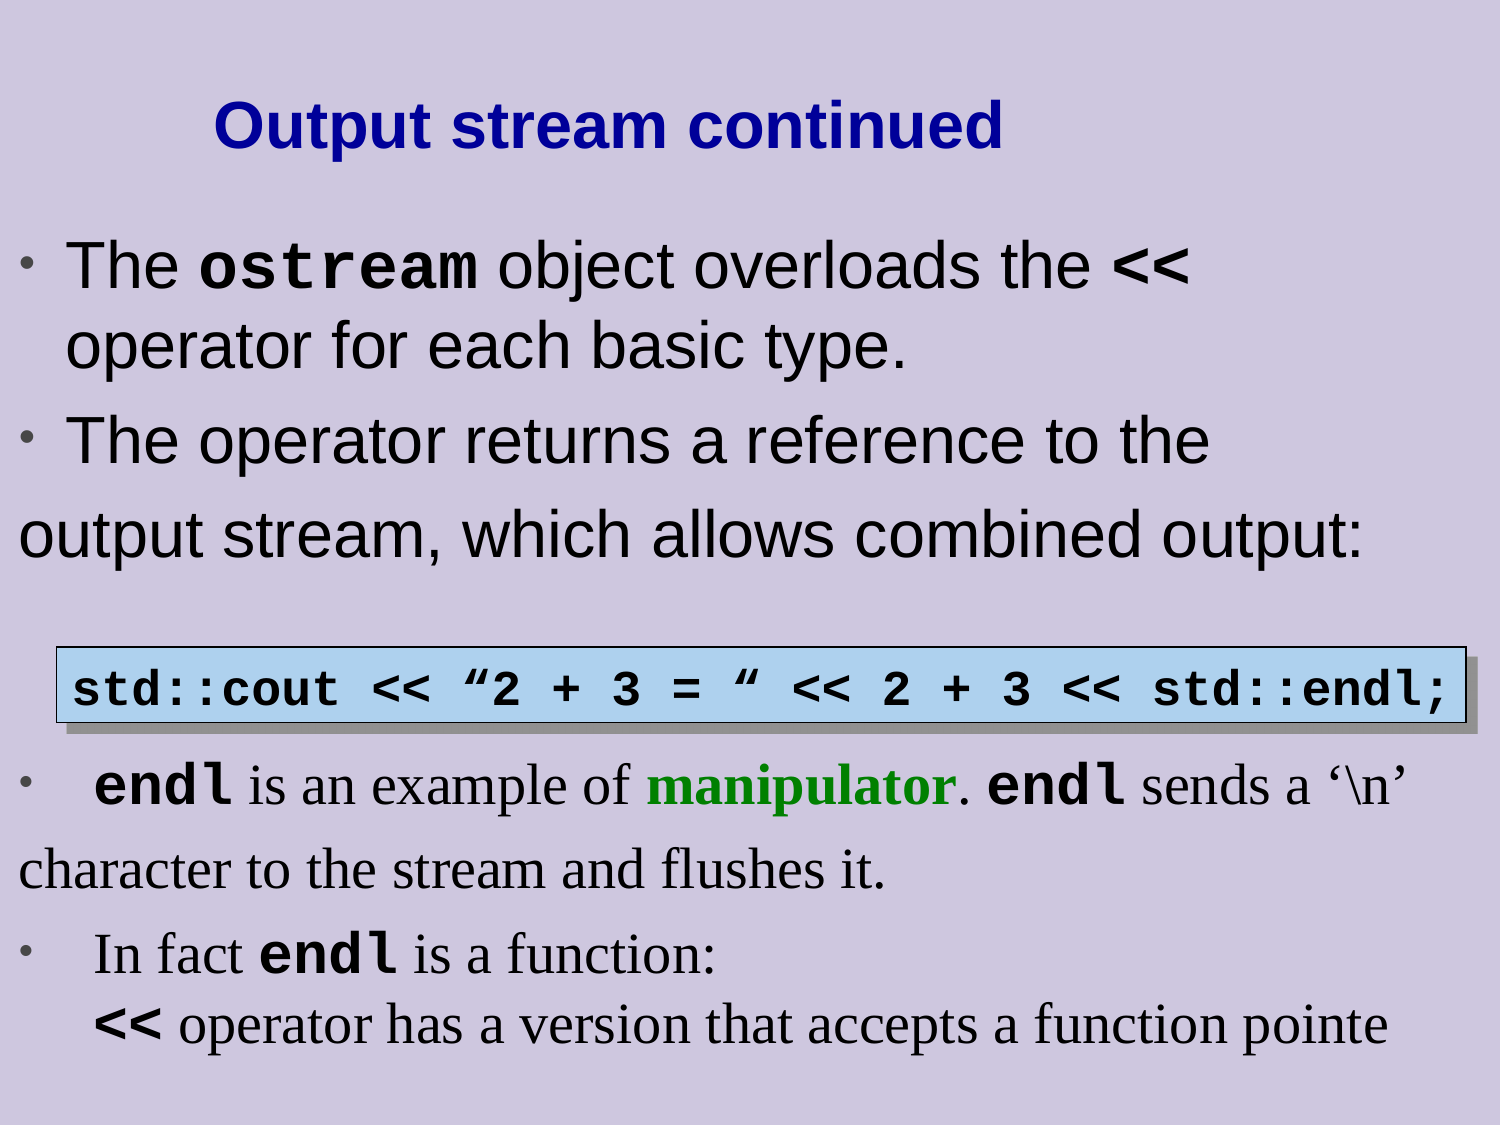

Output stream continued
# The ostream object overloads the << operator for each basic type.
The operator returns a reference to the
output stream, which allows combined output:
std::cout << “2 + 3 = “ << 2 + 3 << std::endl;
endl is an example of manipulator. endl sends a ‘\n’
character to the stream and flushes it.
In fact endl is a function:
<< operator has a version that accepts a function pointe